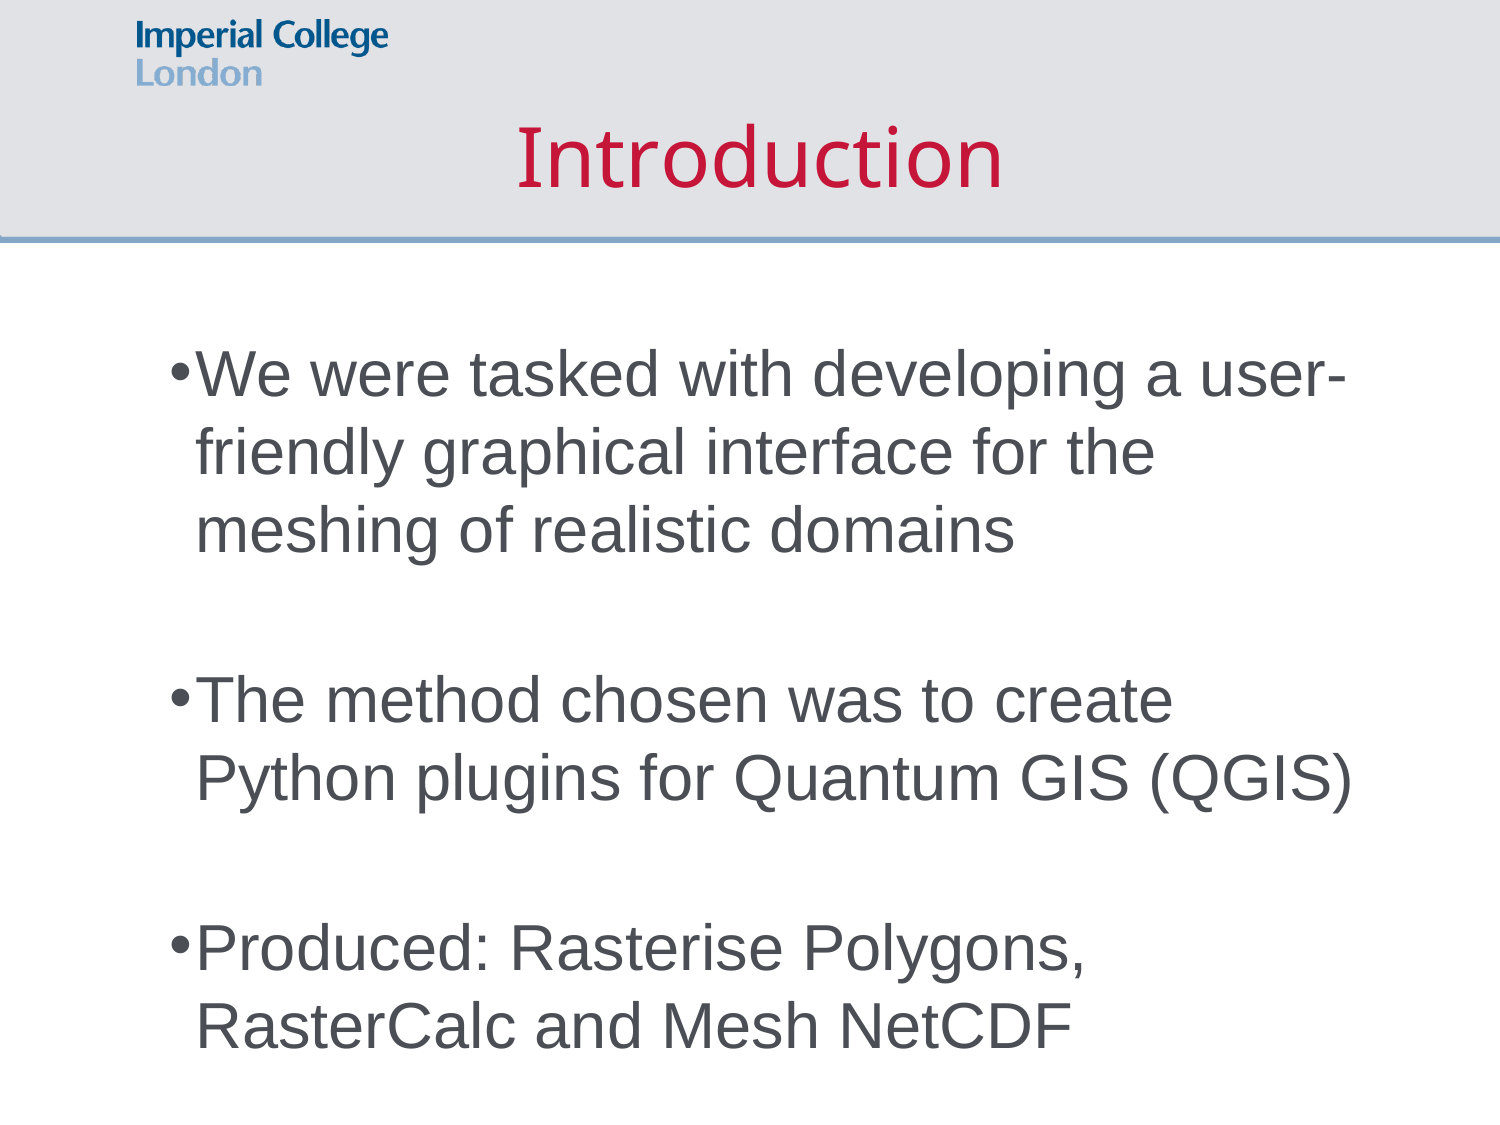

# Introduction
We were tasked with developing a user-friendly graphical interface for the meshing of realistic domains
The method chosen was to create Python plugins for Quantum GIS (QGIS)
Produced: Rasterise Polygons, RasterCalc and Mesh NetCDF